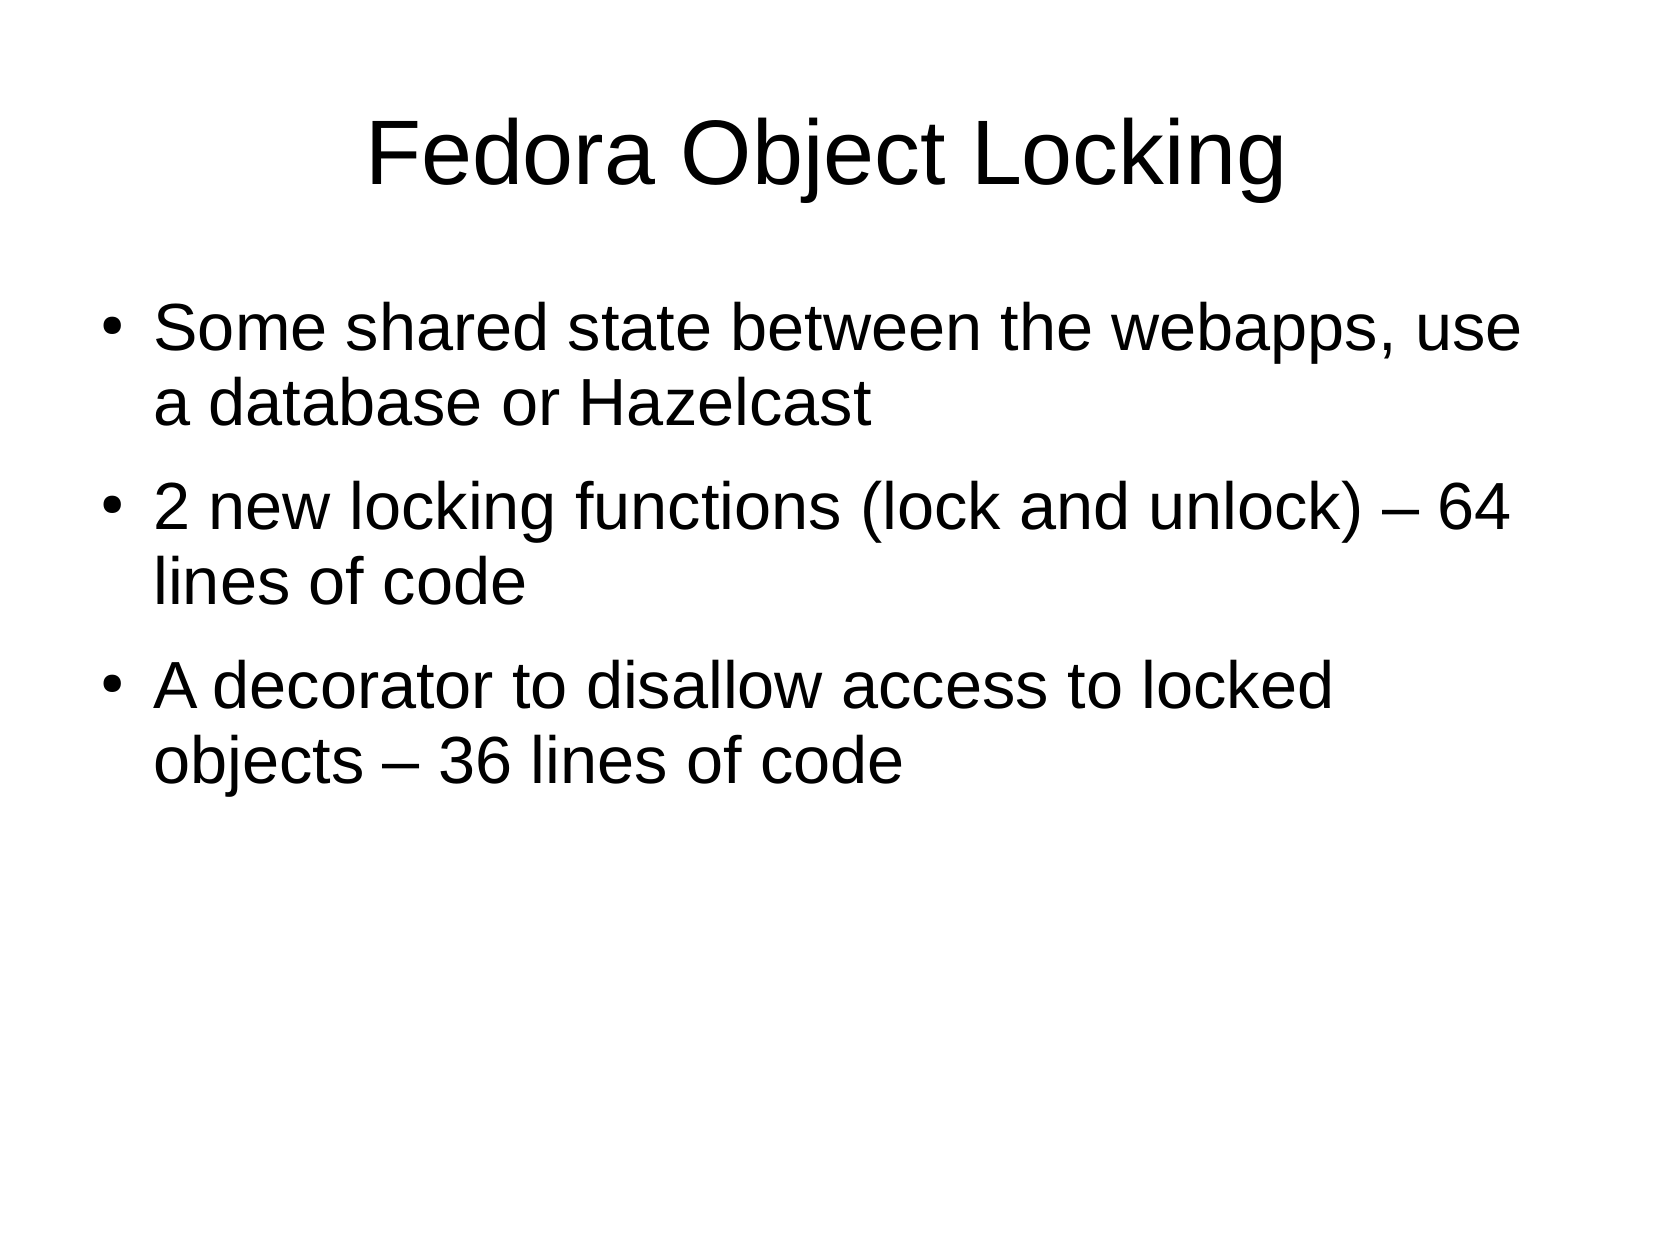

# Fedora Object Locking
Some shared state between the webapps, use a database or Hazelcast
2 new locking functions (lock and unlock) – 64 lines of code
A decorator to disallow access to locked objects – 36 lines of code